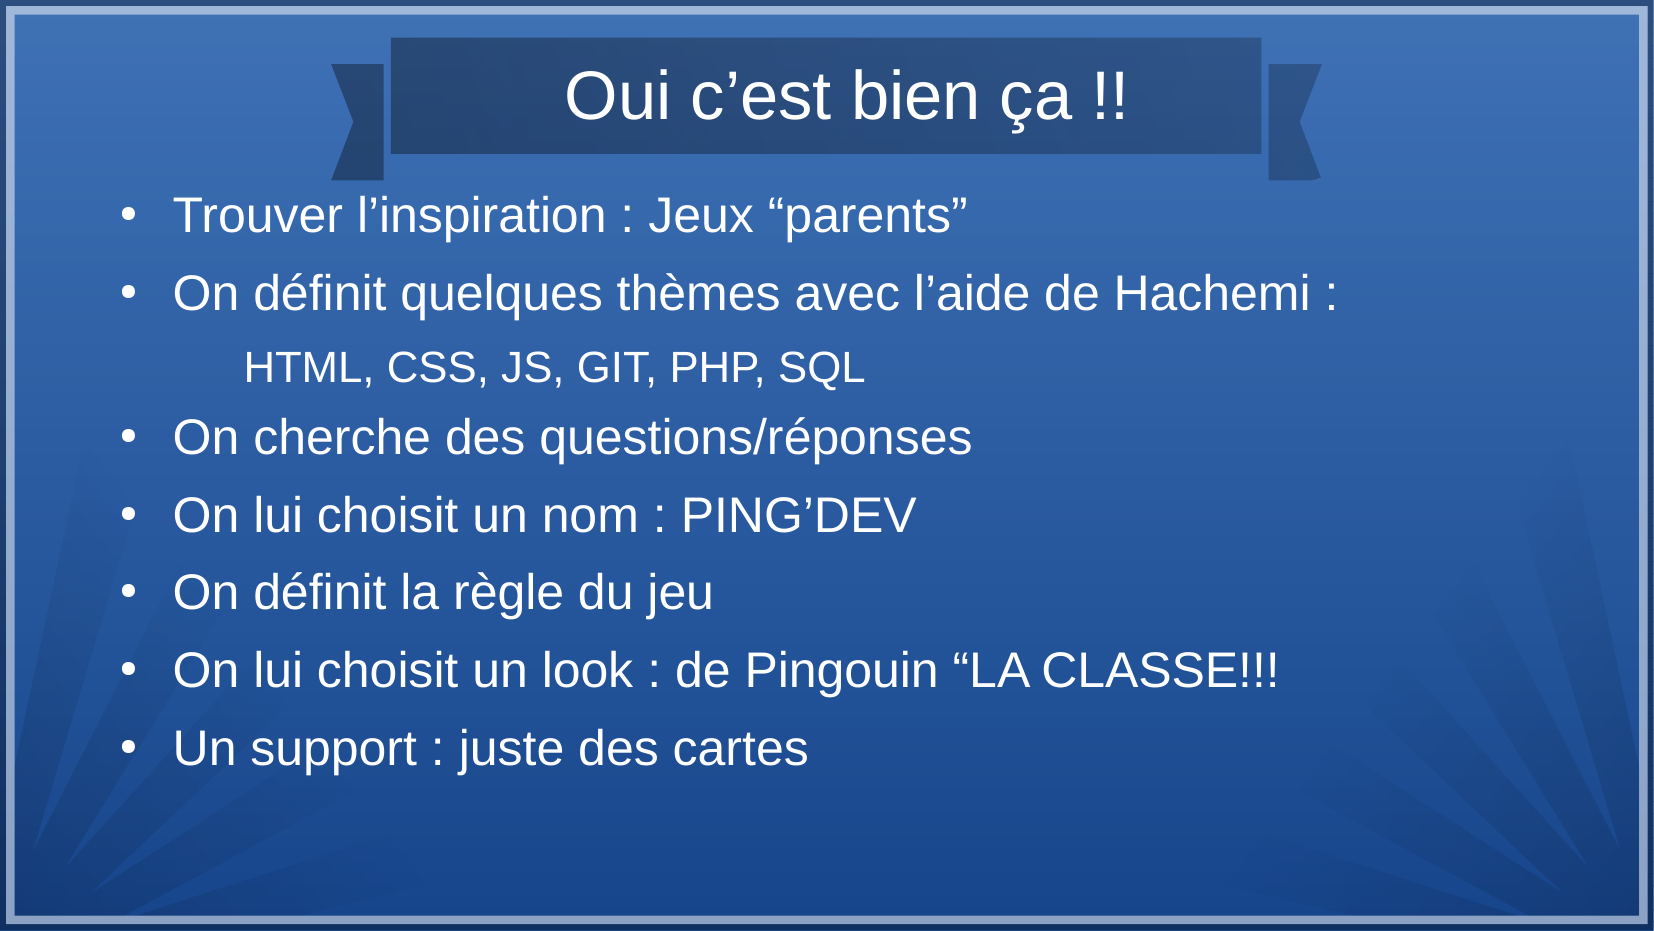

# Oui c’est bien ça !!
Trouver l’inspiration : Jeux “parents”
On définit quelques thèmes avec l’aide de Hachemi :
HTML, CSS, JS, GIT, PHP, SQL
On cherche des questions/réponses
On lui choisit un nom : PING’DEV
On définit la règle du jeu
On lui choisit un look : de Pingouin “LA CLASSE!!!
Un support : juste des cartes